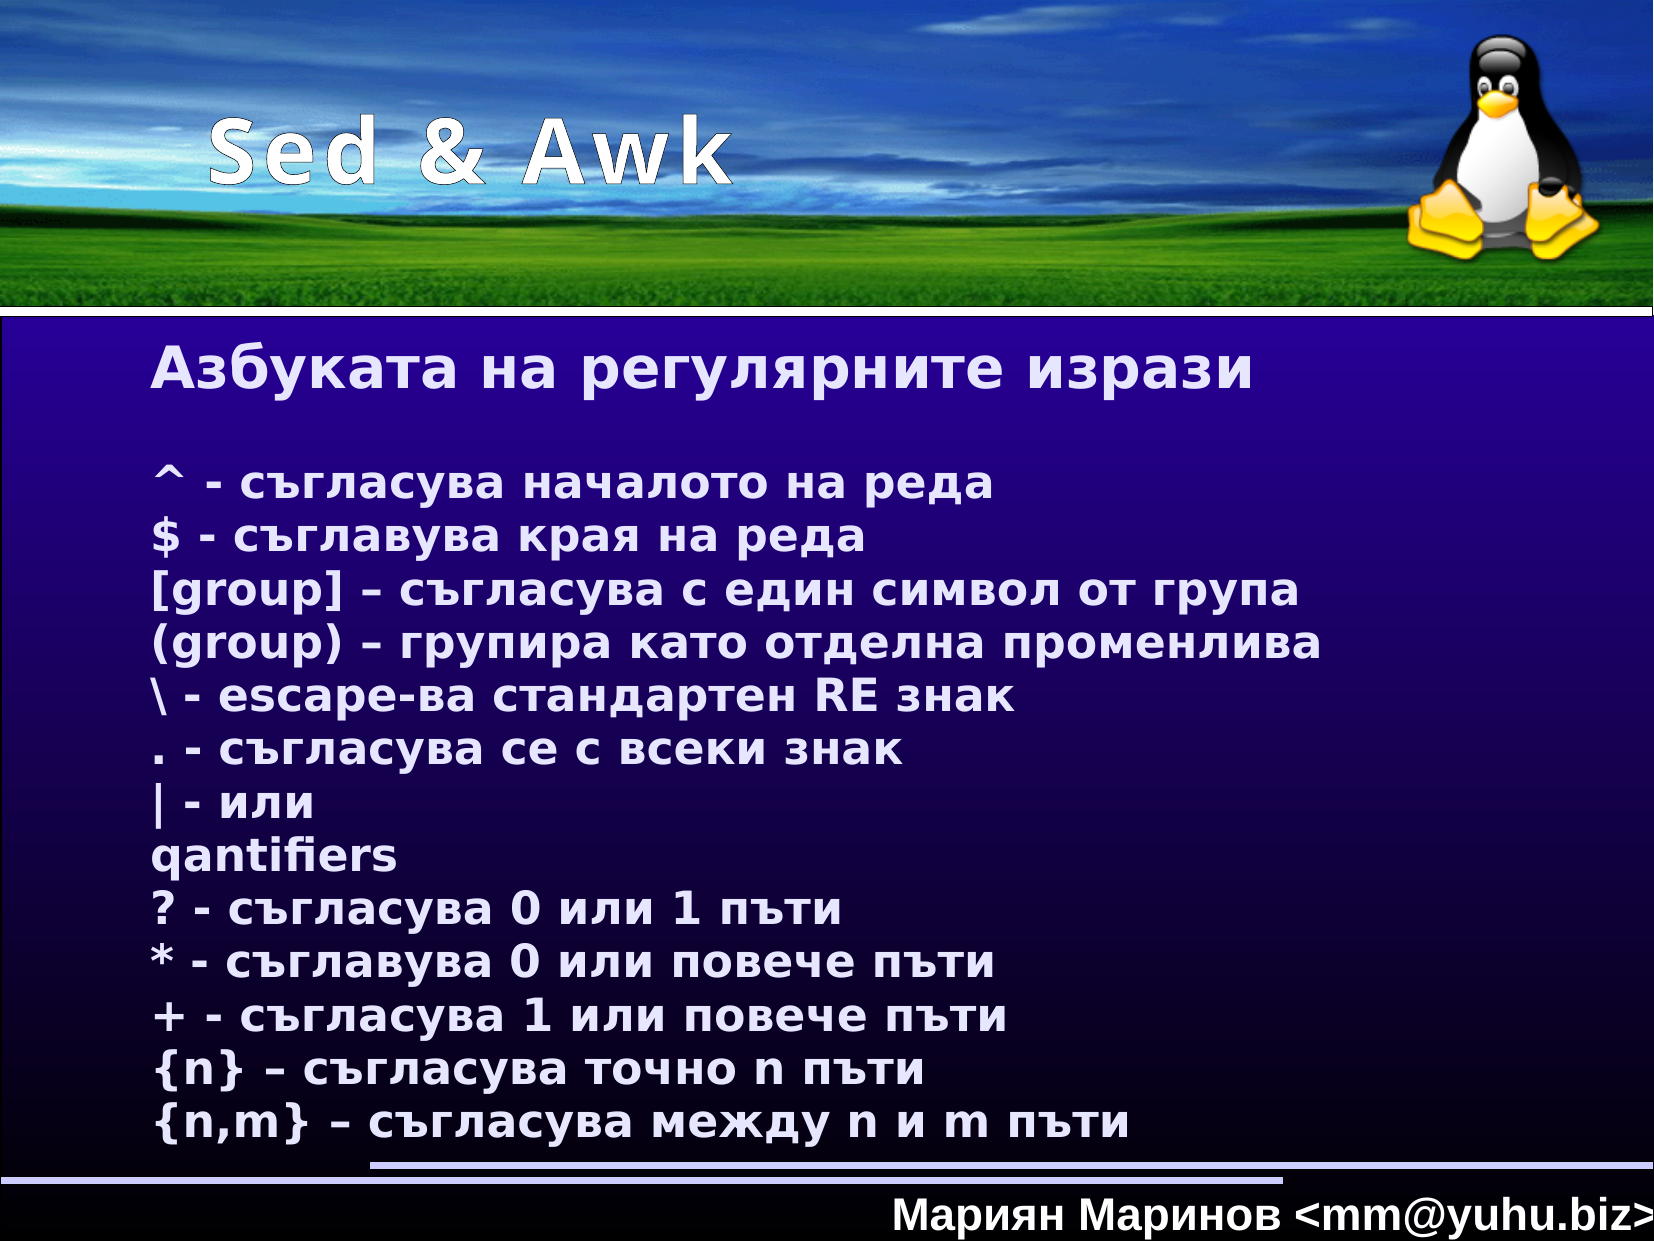

# Sed & Awk
Азбуката на регулярните изрази
^ - съгласува началото на реда
$ - съглавува края на реда
[group] – съгласува с един символ от група
(group) – групира като отделна променлива
\ - escape-ва стандартен RE знак
. - съгласува се с всеки знак
| - или
qantifiers
? - съгласува 0 или 1 пъти
* - съглавува 0 или повече пъти
+ - съгласува 1 или повече пъти
{n} – съгласува точно n пъти
{n,m} – съгласува между n и m пъти
Мариян Маринов <mm@yuhu.biz>